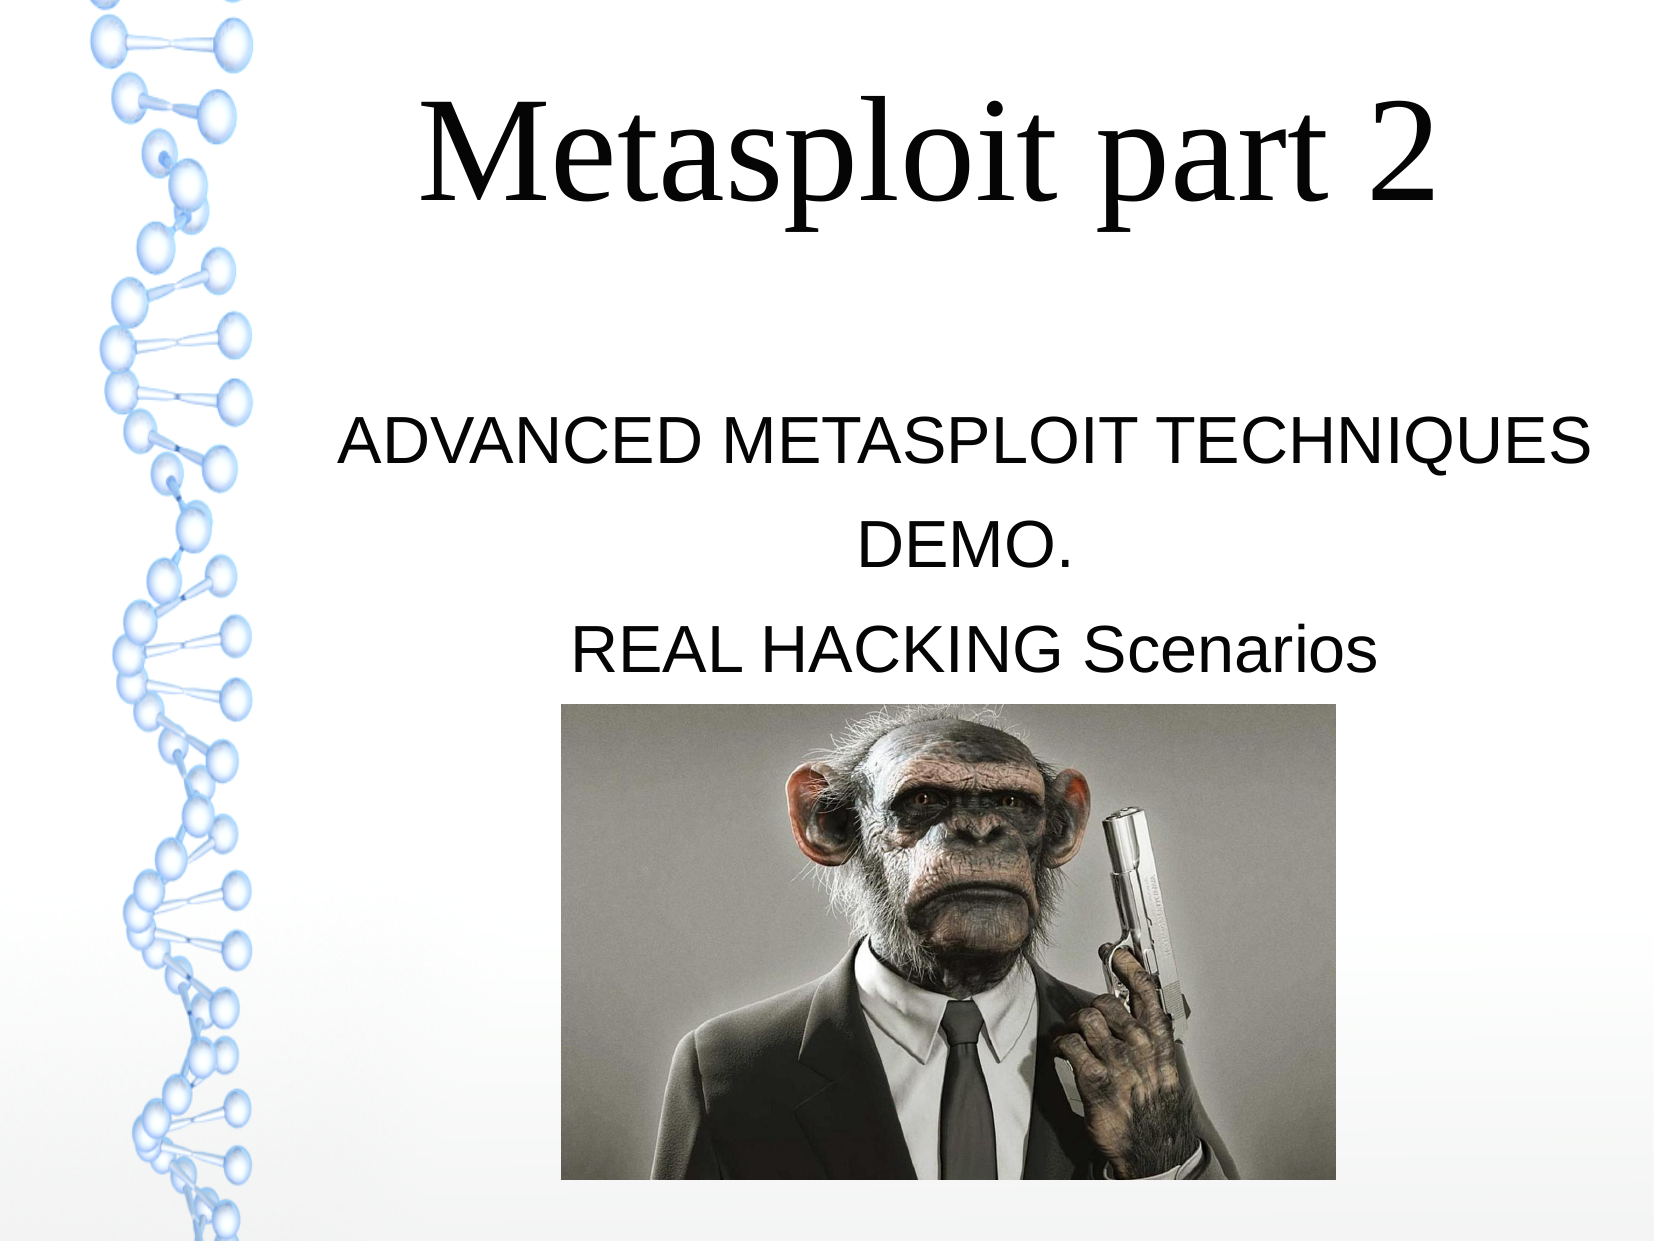

# Metasploit part 2
ADVANCED METASPLOIT TECHNIQUES
DEMO.
 REAL HACKING Scenarios